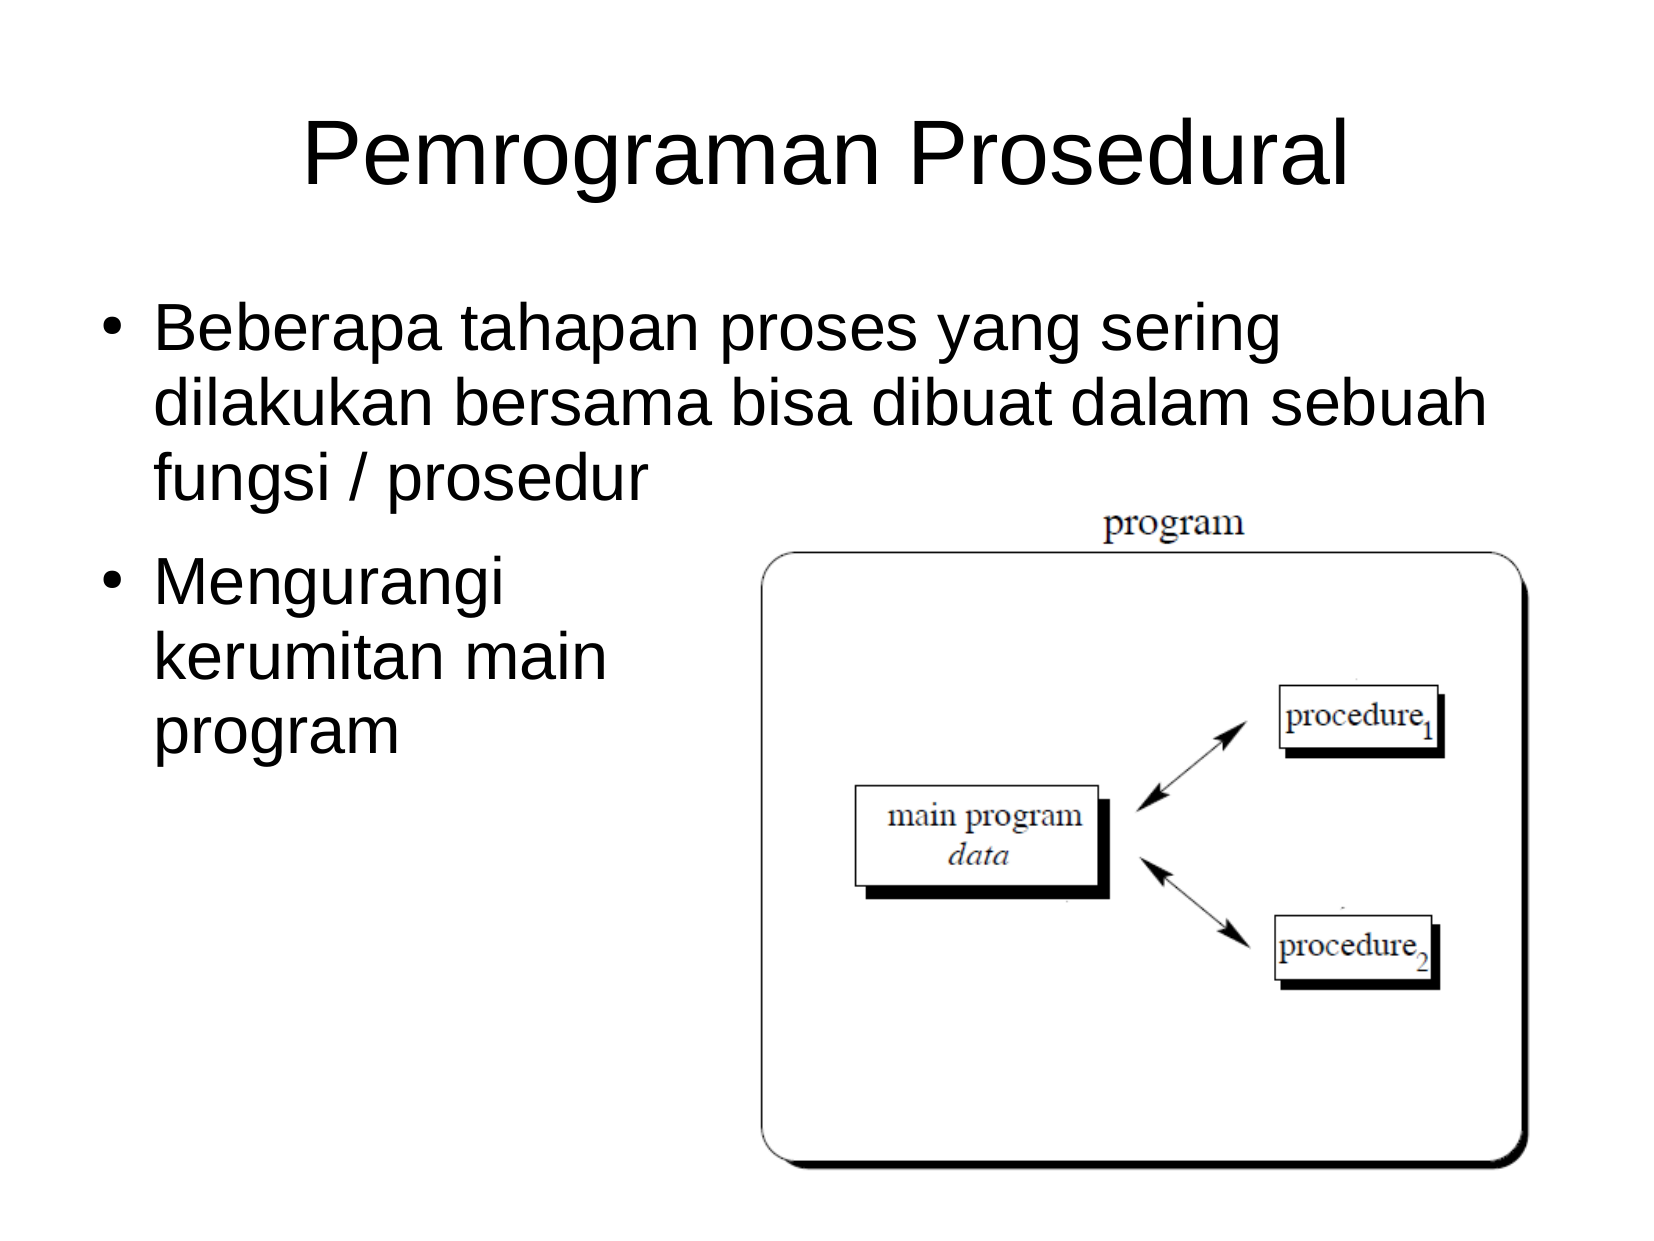

# Pemrograman Prosedural
Beberapa tahapan proses yang sering dilakukan bersama bisa dibuat dalam sebuah fungsi / prosedur
Mengurangi
kerumitan main
program